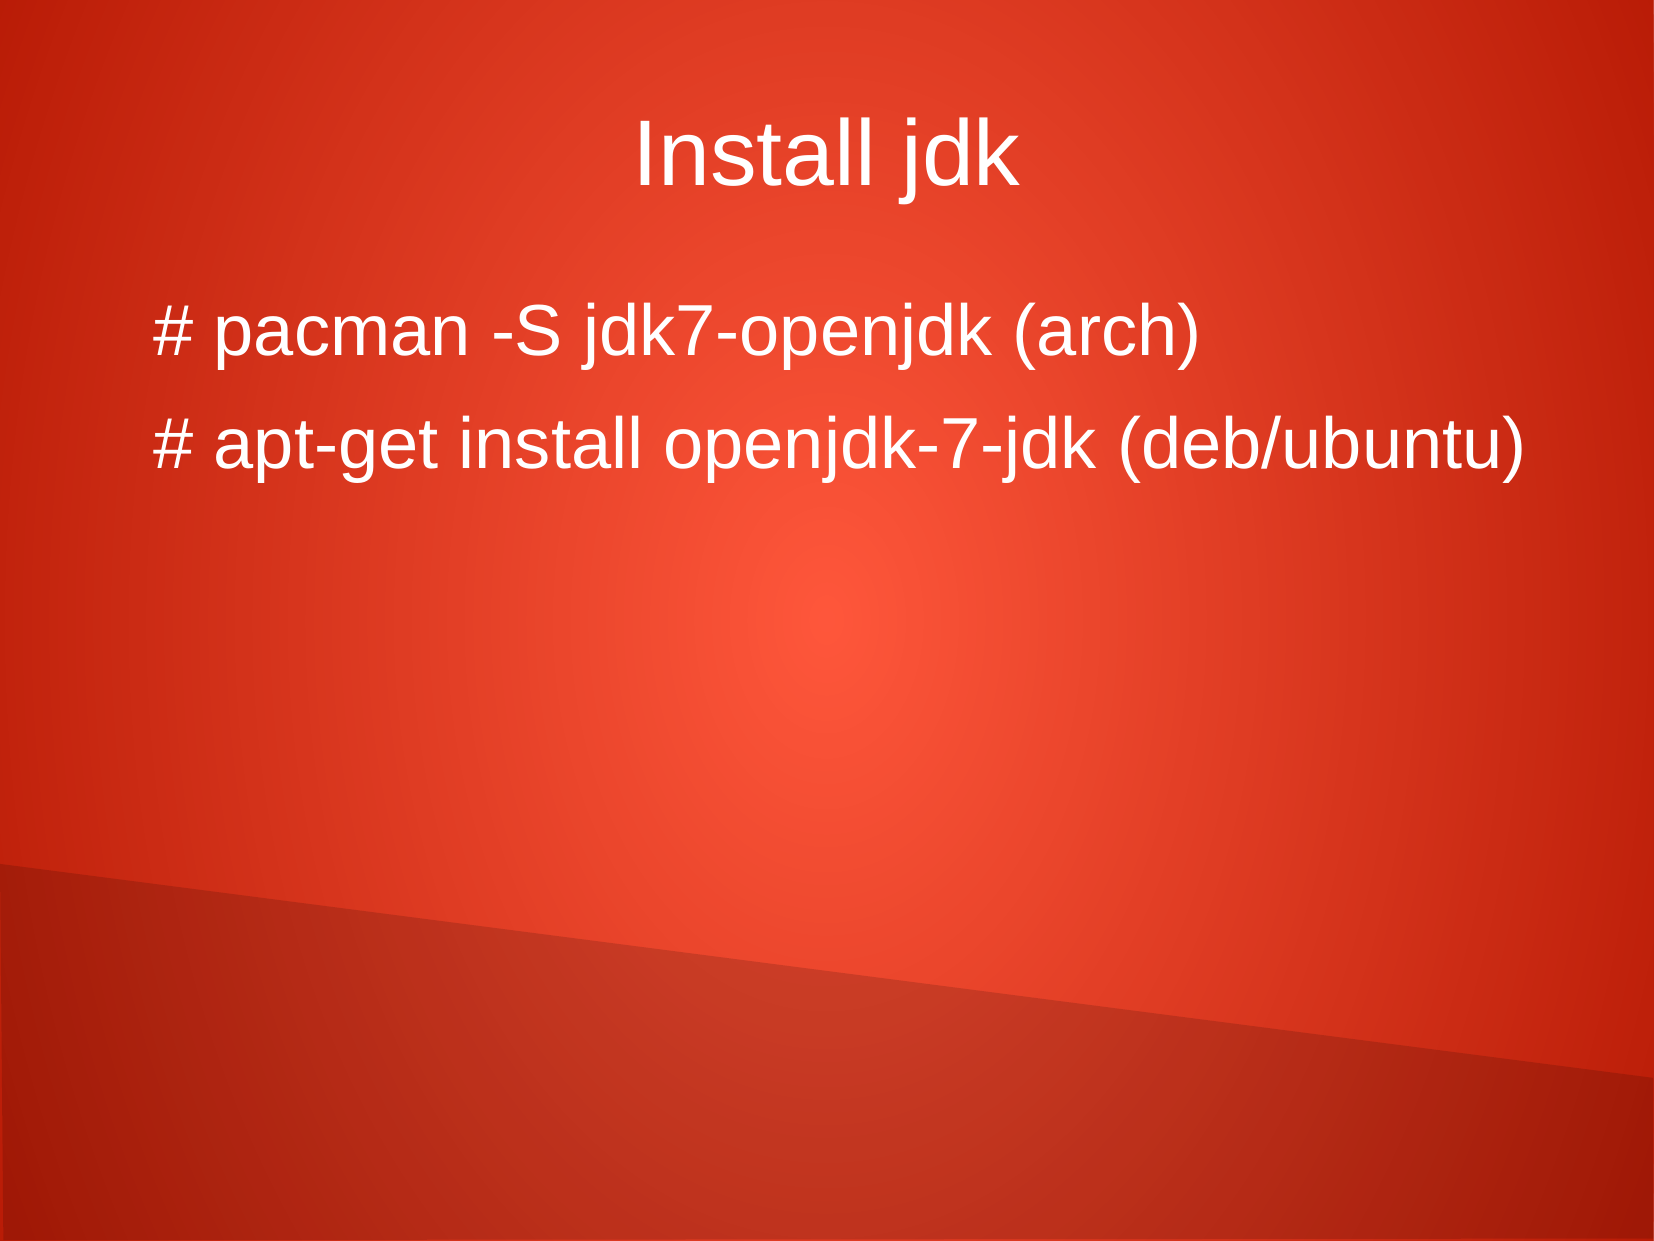

# Install jdk
# pacman -S jdk7-openjdk (arch)
# apt-get install openjdk-7-jdk (deb/ubuntu)